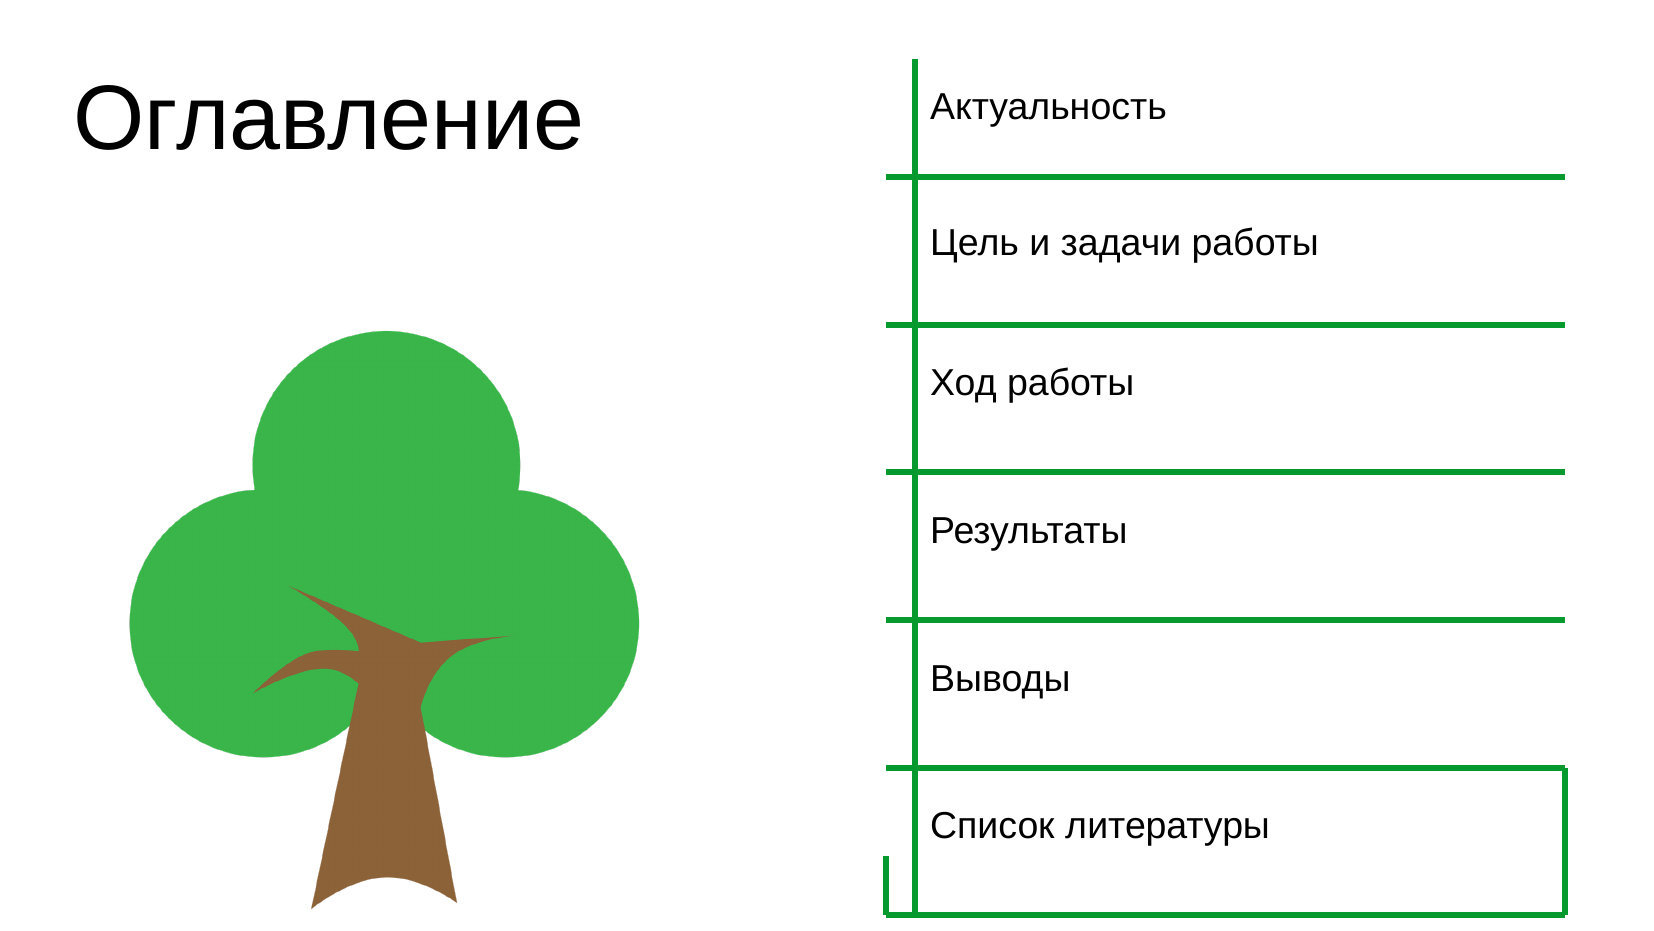

Оглавление
Актуальность
Цель и задачи работы
Ход работы
Результаты
Выводы
Список литературы